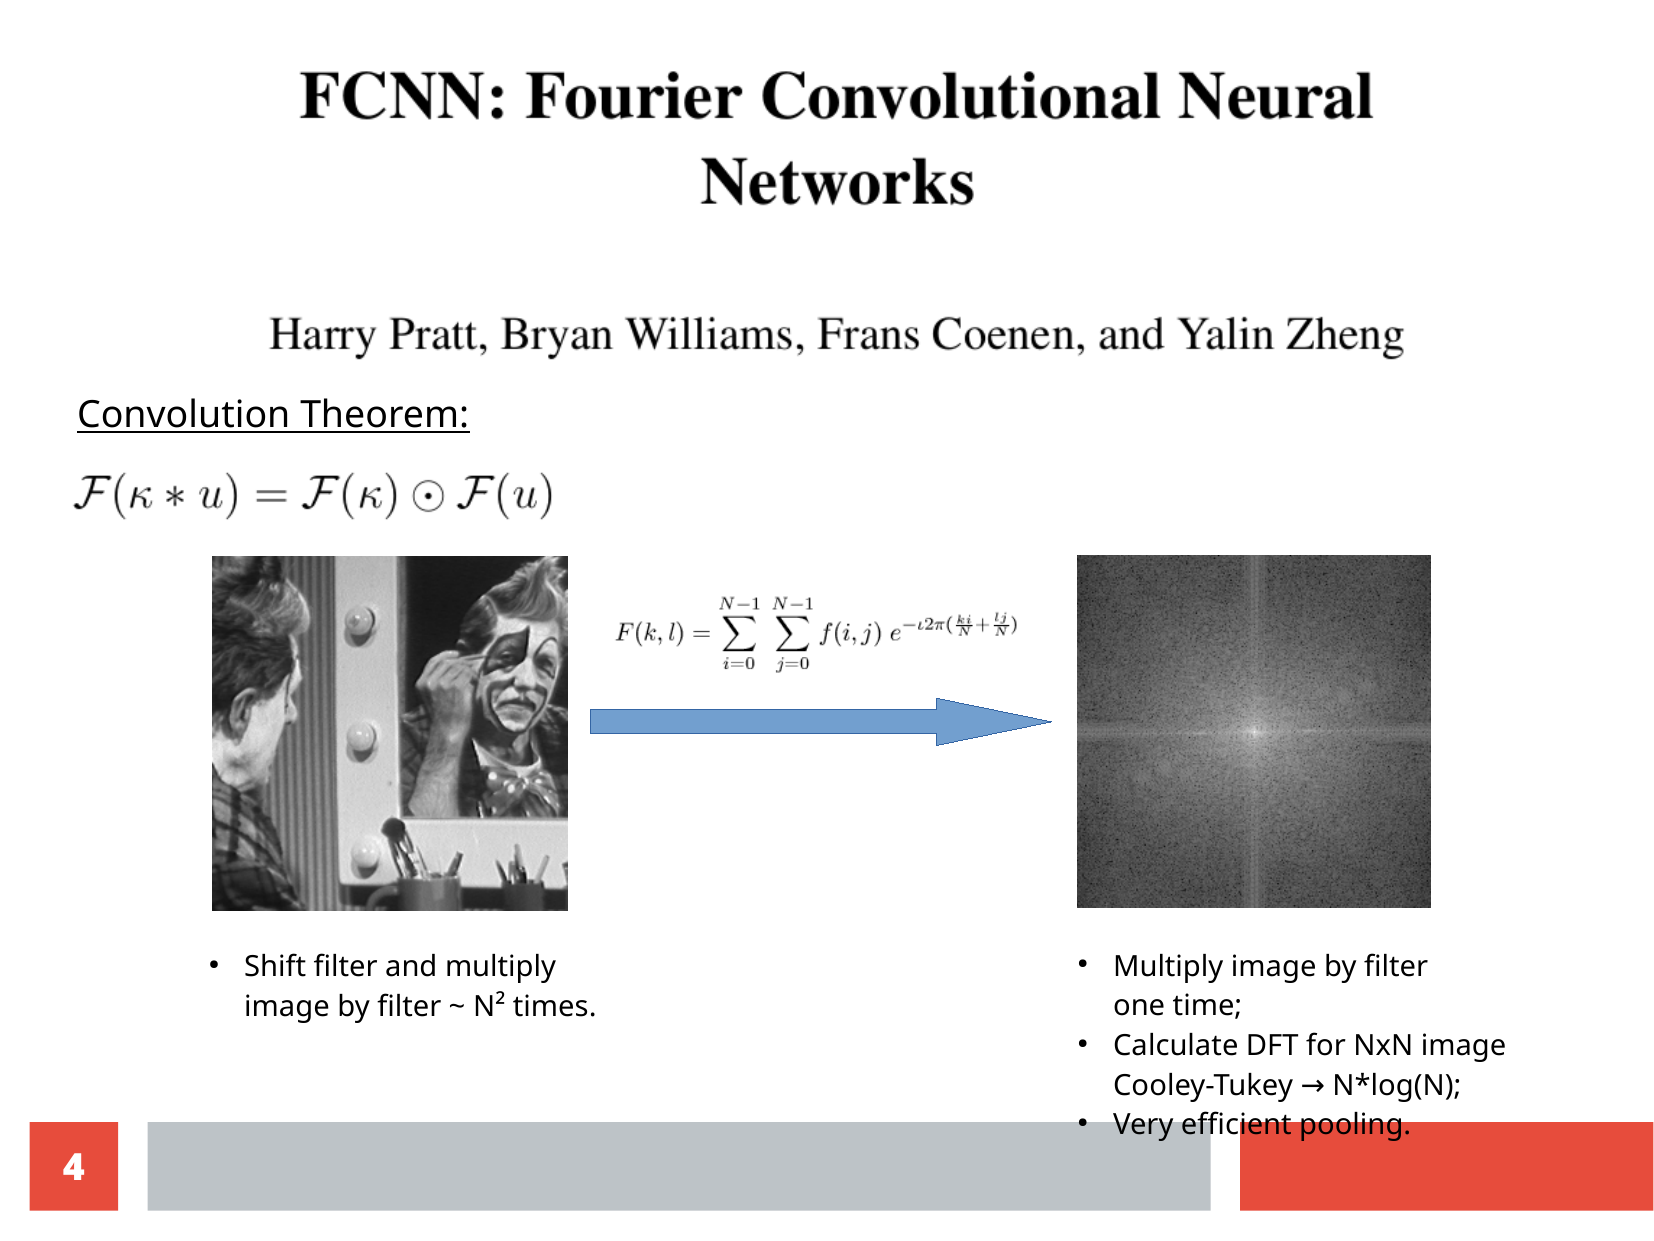

Convolution Theorem:
Multiply image by filter
one time;
Calculate DFT for NxN image
Cooley-Tukey → N*log(N);
Very efficient pooling.
Shift filter and multiply
image by filter ~ N² times.
4